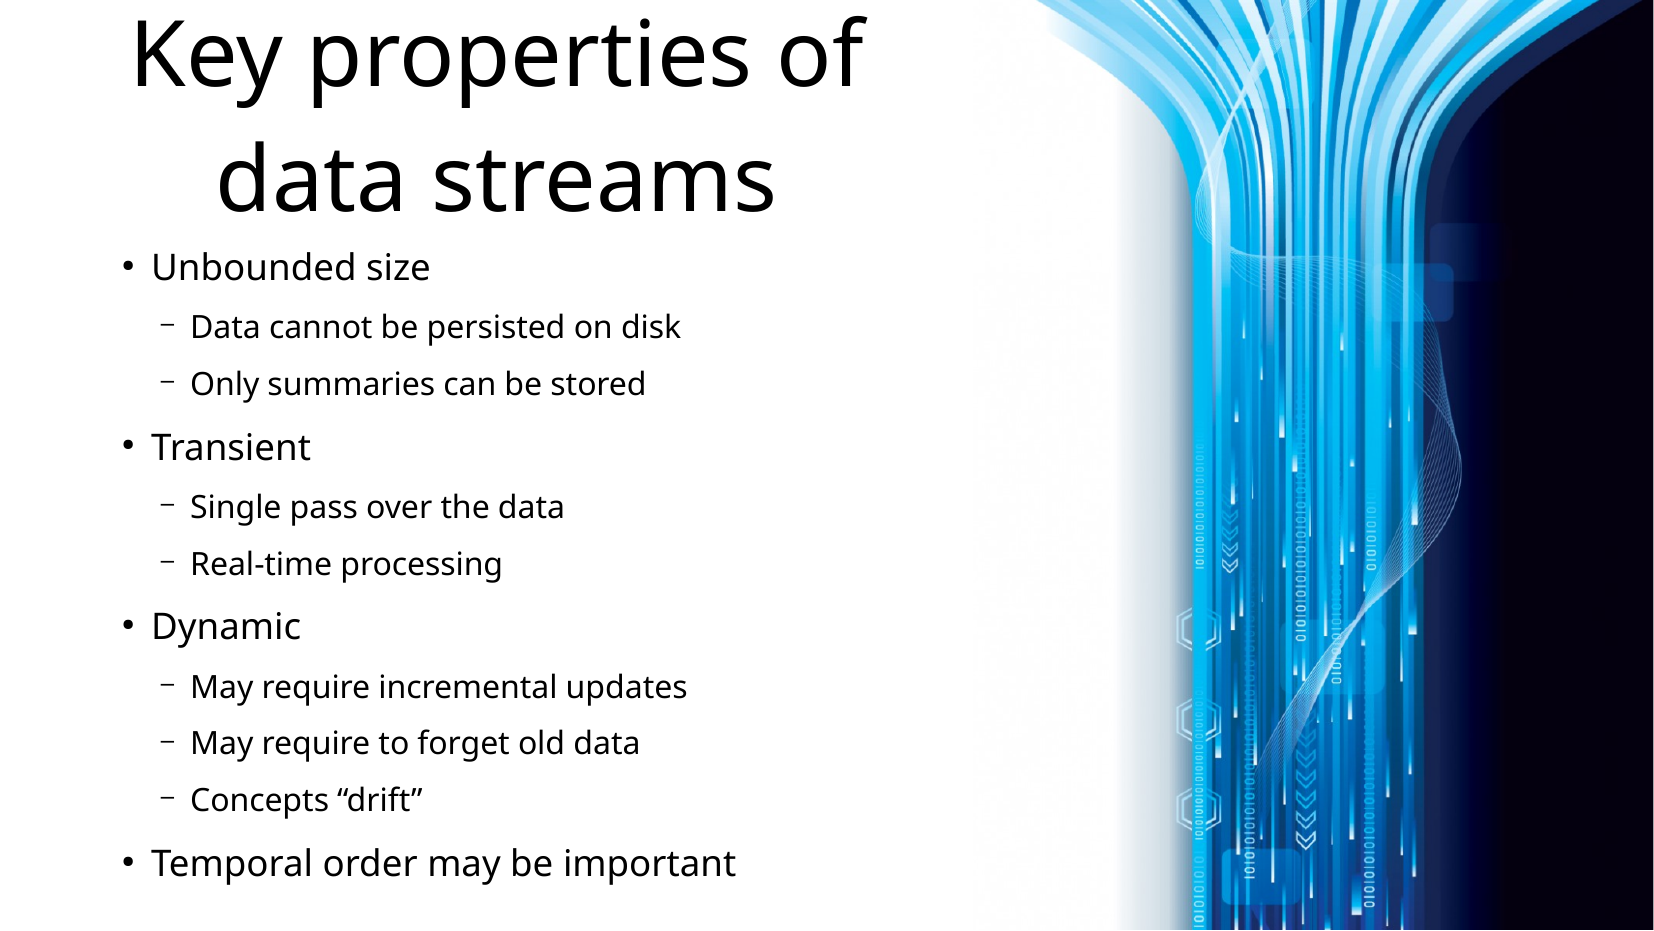

# Key properties of data streams
Unbounded size
Data cannot be persisted on disk
Only summaries can be stored
Transient
Single pass over the data
Real-time processing
Dynamic
May require incremental updates
May require to forget old data
Concepts “drift”
Temporal order may be important
5